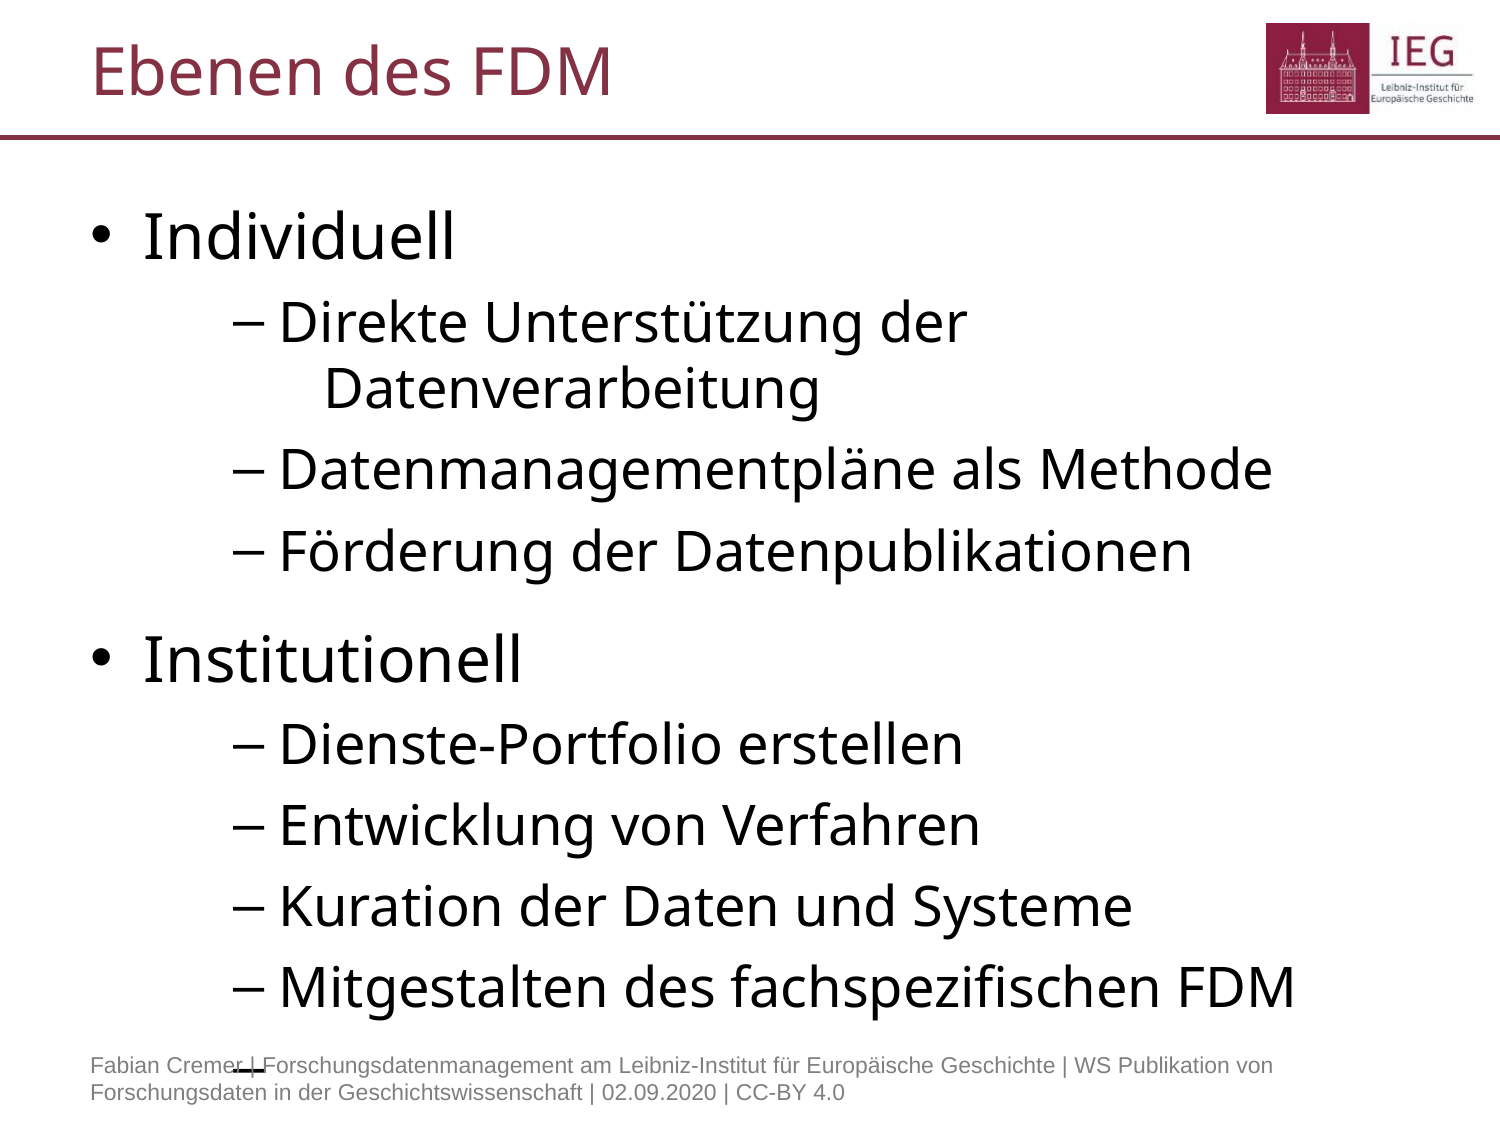

# Ebenen des FDM
Individuell
Direkte Unterstützung der Datenverarbeitung
Datenmanagementpläne als Methode
Förderung der Datenpublikationen
Institutionell
Dienste-Portfolio erstellen
Entwicklung von Verfahren
Kuration der Daten und Systeme
Mitgestalten des fachspezifischen FDM
Fabian Cremer | Forschungsdatenmanagement am Leibniz-Institut für Europäische Geschichte | WS Publikation von Forschungsdaten in der Geschichtswissenschaft | 02.09.2020 | CC-BY 4.0